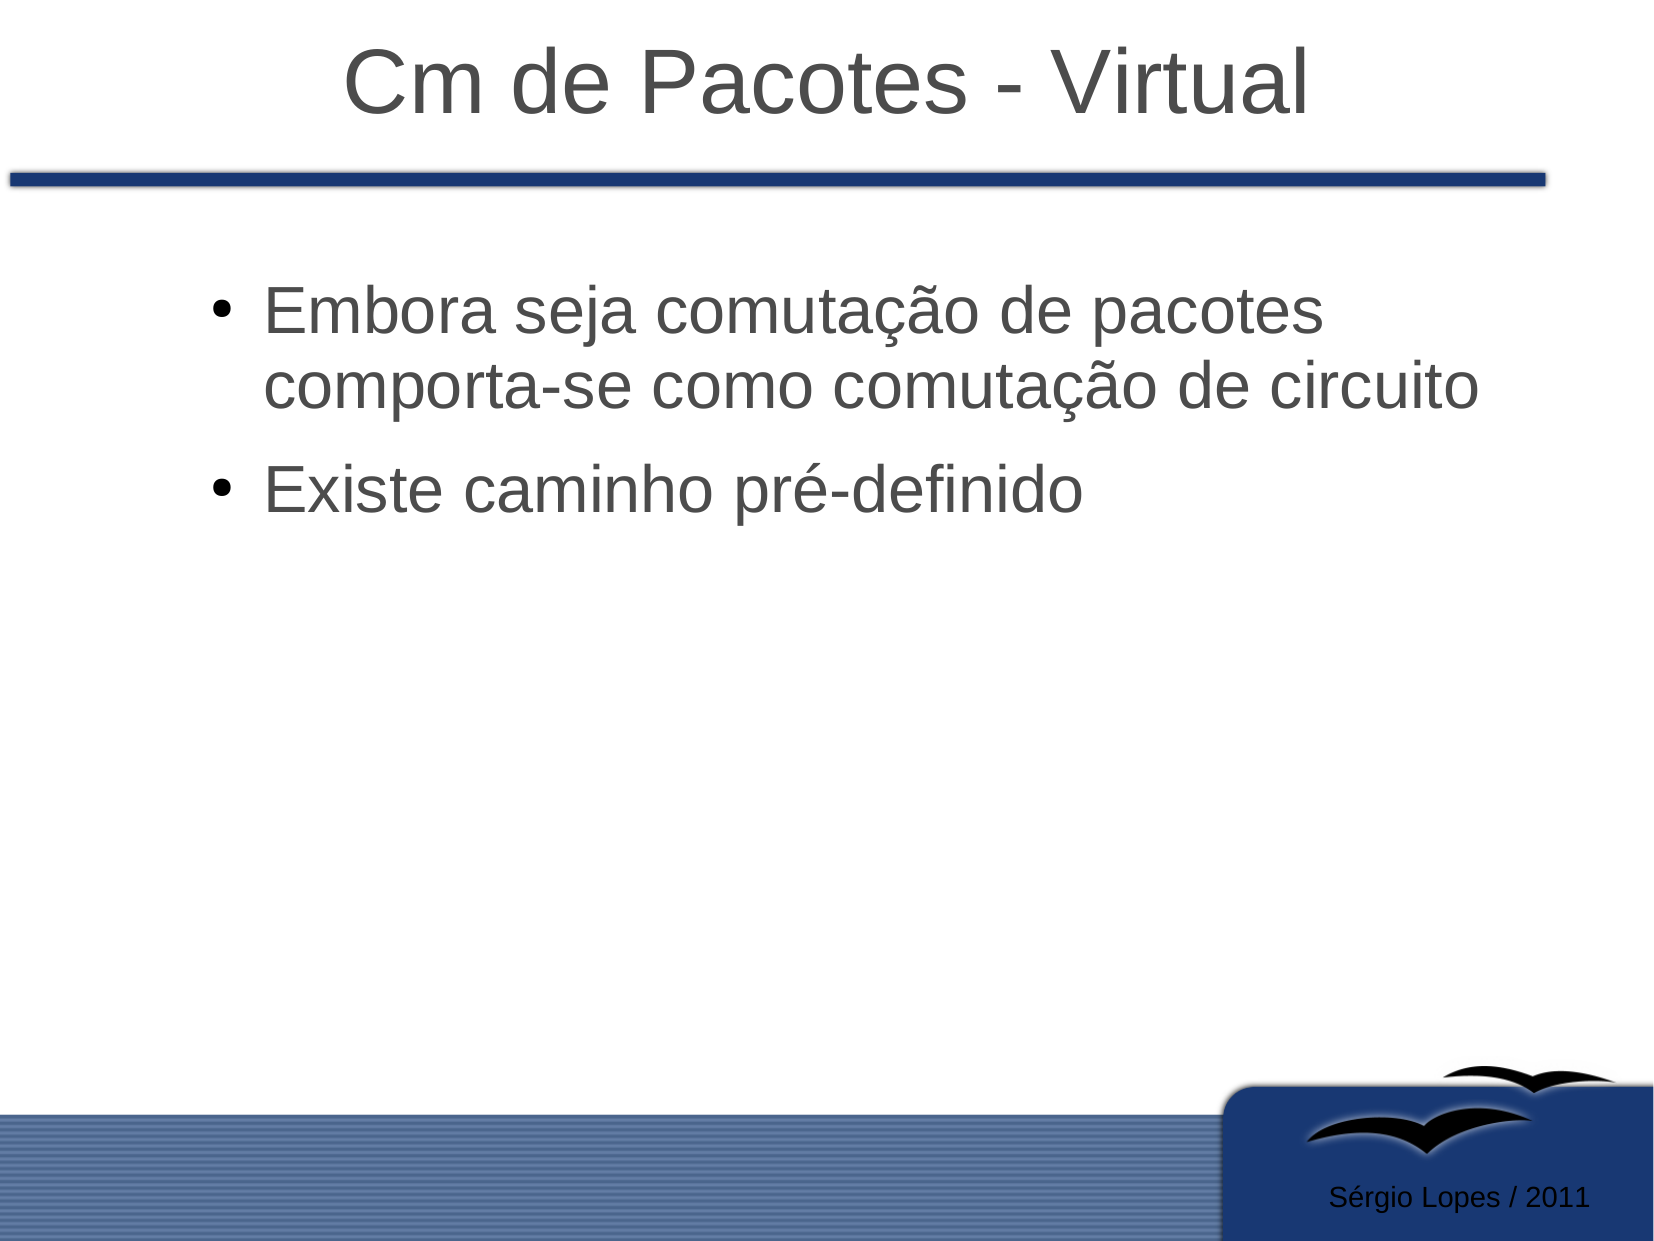

# Cm de Pacotes - Virtual
Embora seja comutação de pacotes comporta-se como comutação de circuito
Existe caminho pré-definido
Sérgio Lopes / 2011